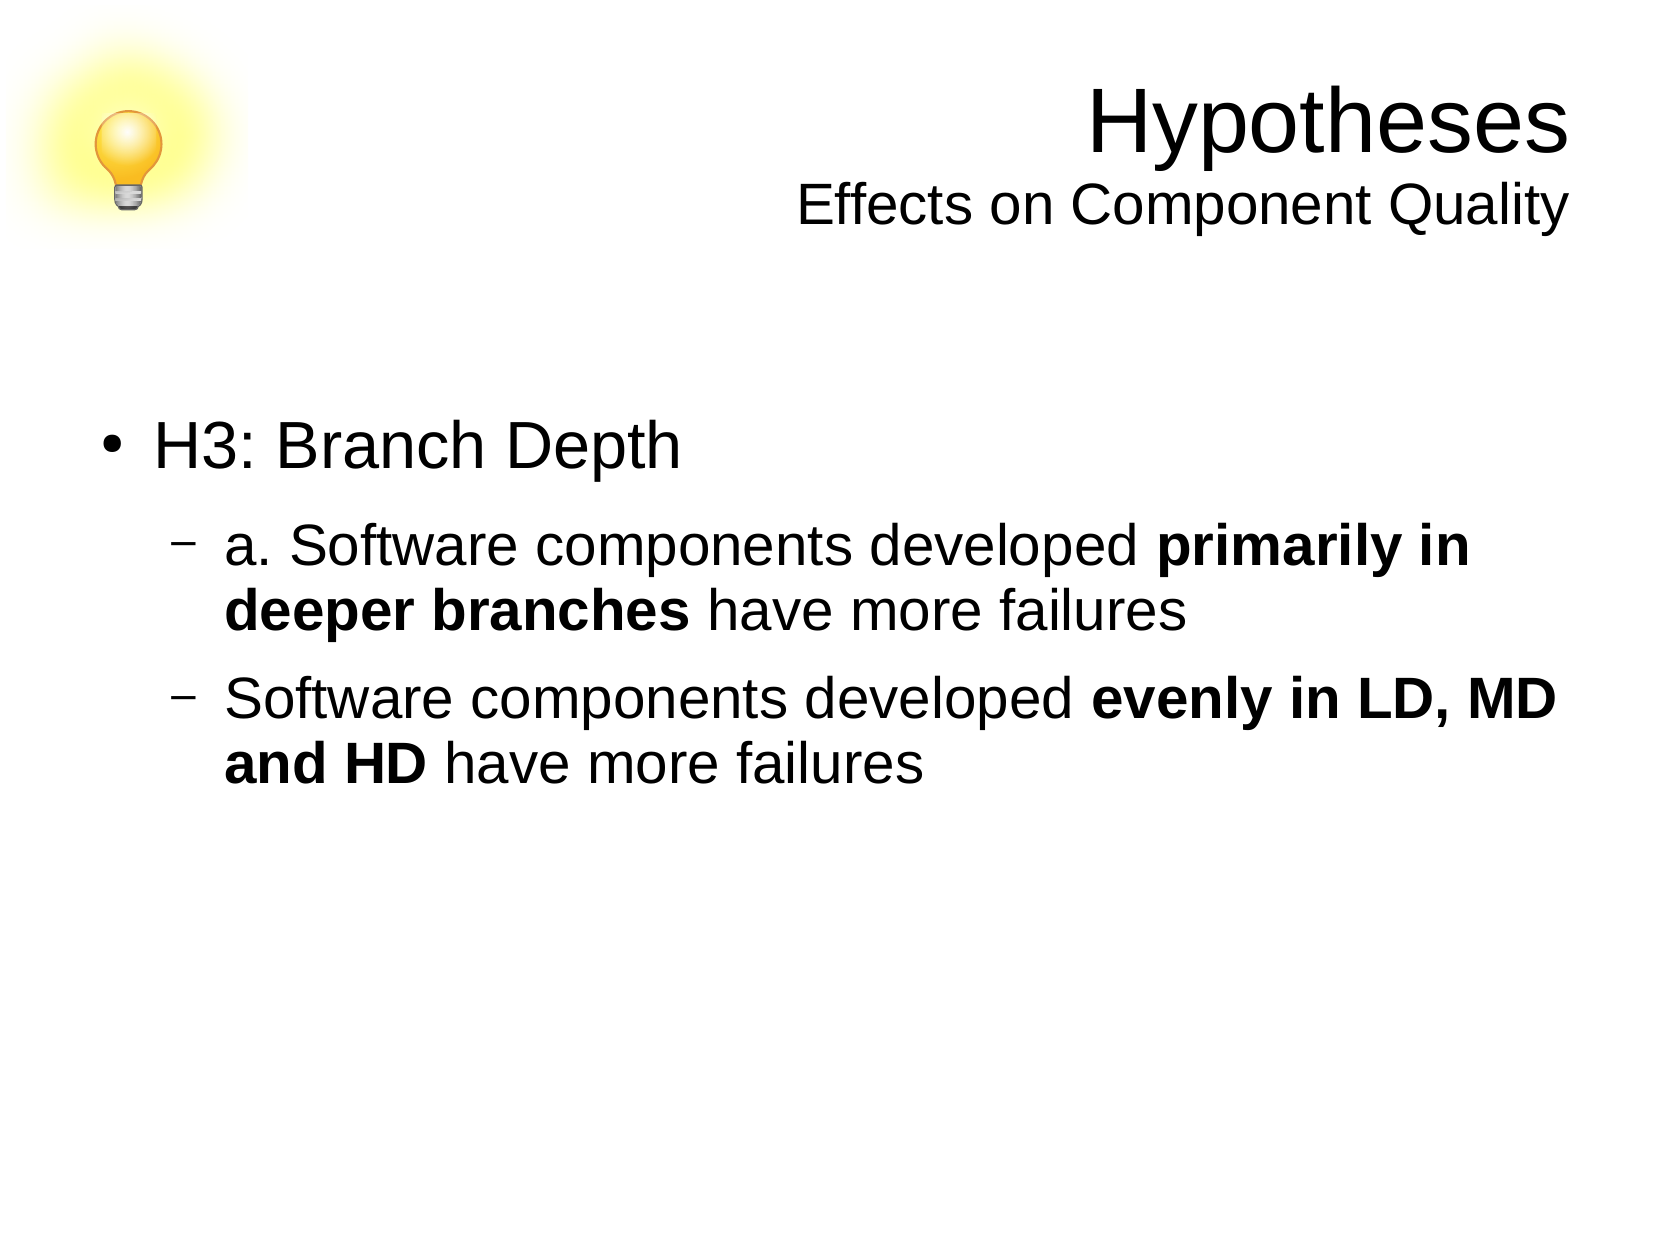

# Hypotheses Effects on Component Quality
H3: Branch Depth
a. Software components developed primarily in deeper branches have more failures
Software components developed evenly in LD, MD and HD have more failures